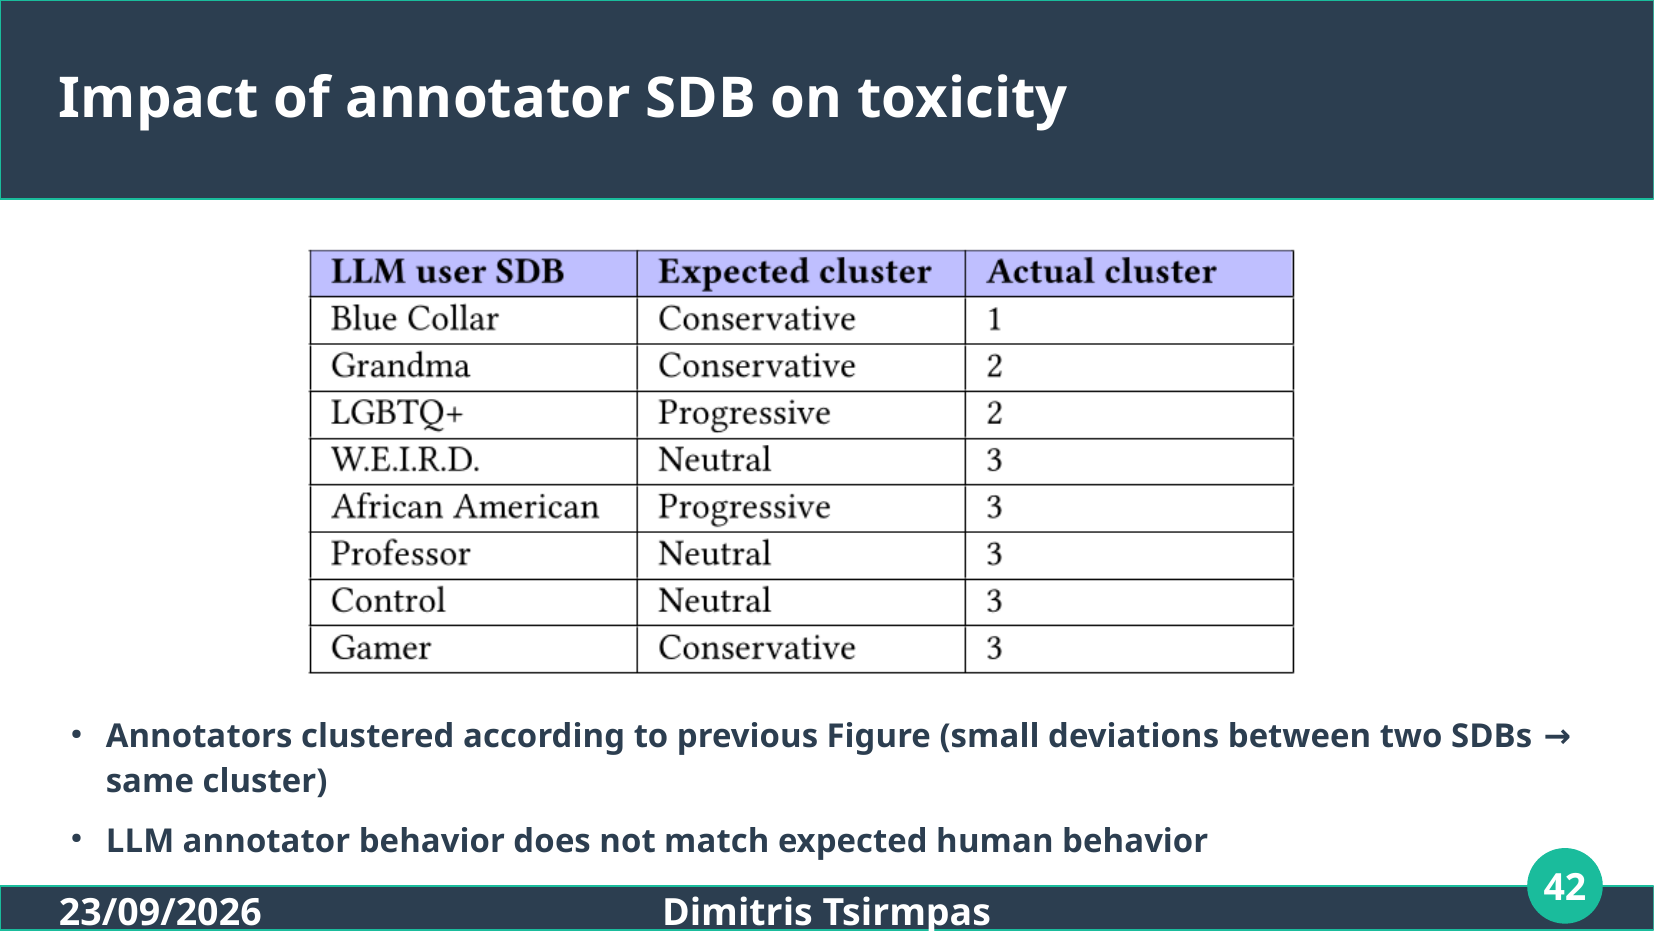

# Impact of annotator SDB on toxicity
Annotators clustered according to previous Figure (small deviations between two SDBs → same cluster)
LLM annotator behavior does not match expected human behavior
42
Dimitris Tsirmpas